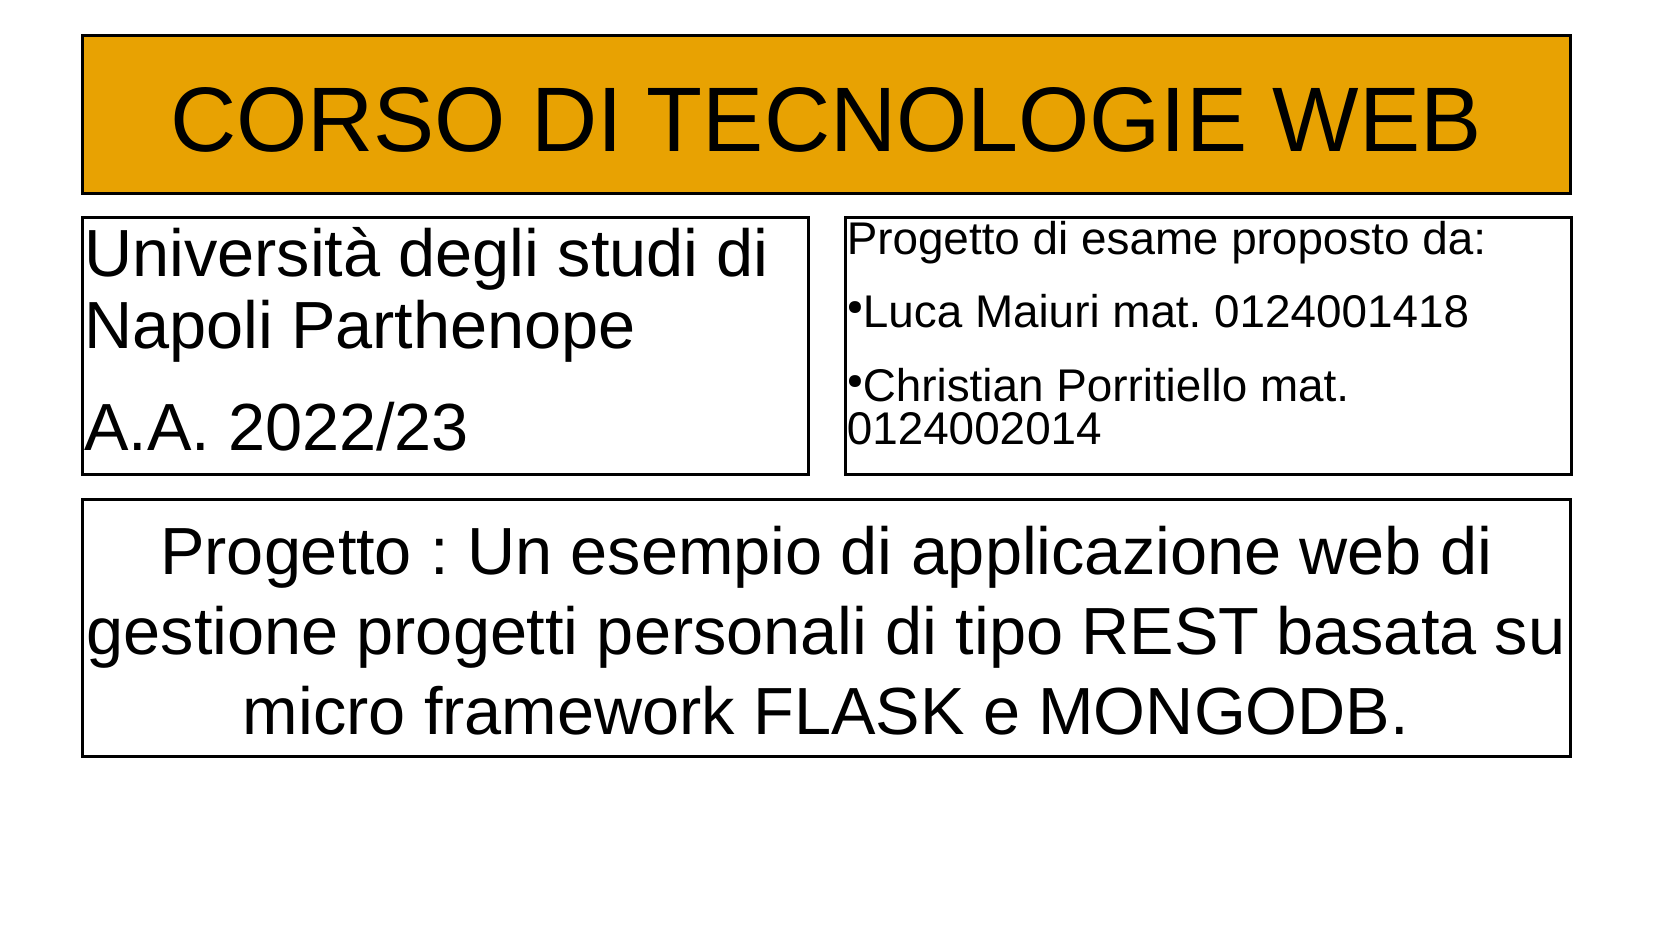

# CORSO DI TECNOLOGIE WEB
Università degli studi di Napoli Parthenope
A.A. 2022/23
Progetto di esame proposto da:
Luca Maiuri mat. 0124001418
Christian Porritiello mat. 0124002014
Progetto : Un esempio di applicazione web di gestione progetti personali di tipo REST basata su micro framework FLASK e MONGODB.